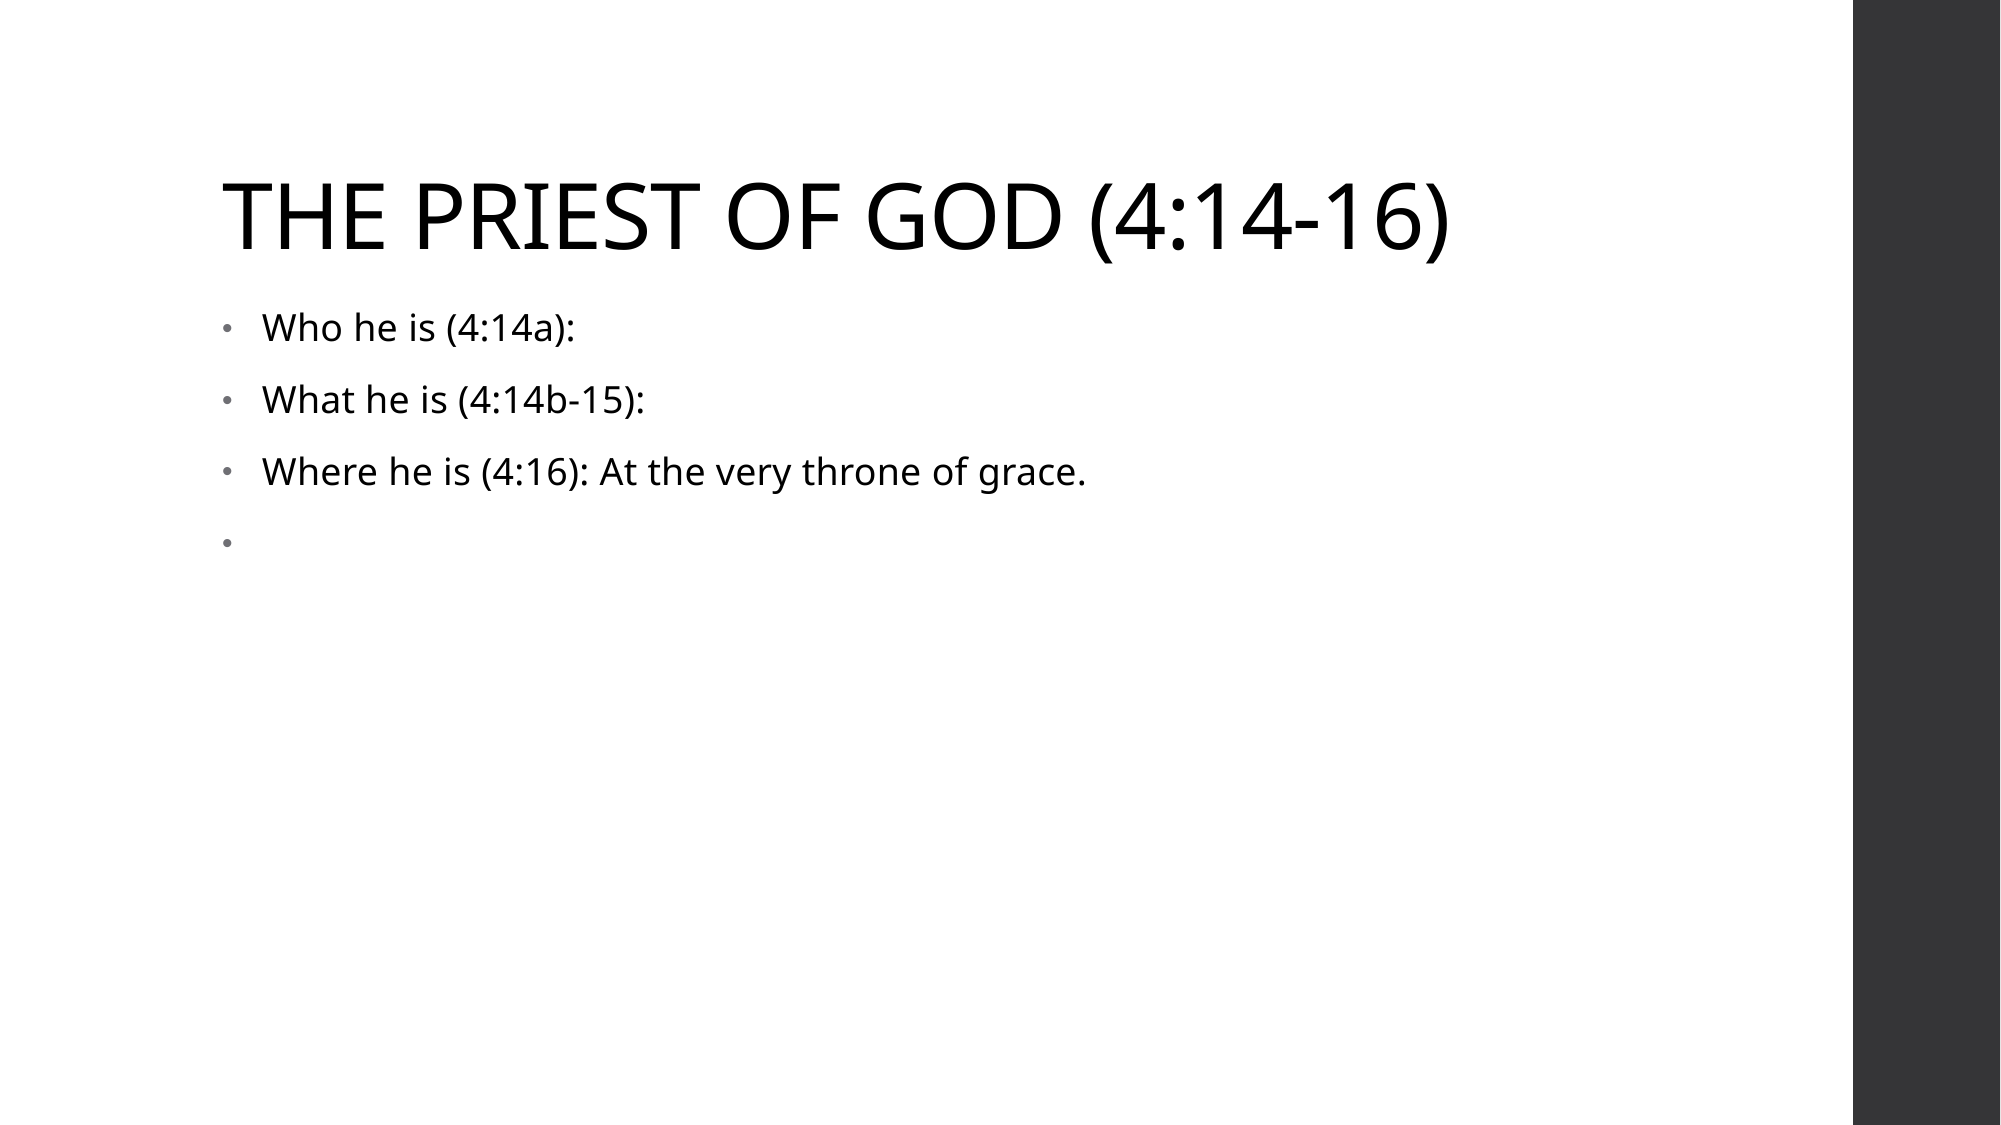

# THE PRIEST OF GOD (4:14-16)
 Who he is (4:14a):
 What he is (4:14b-15):
 Where he is (4:16): At the very throne of grace.